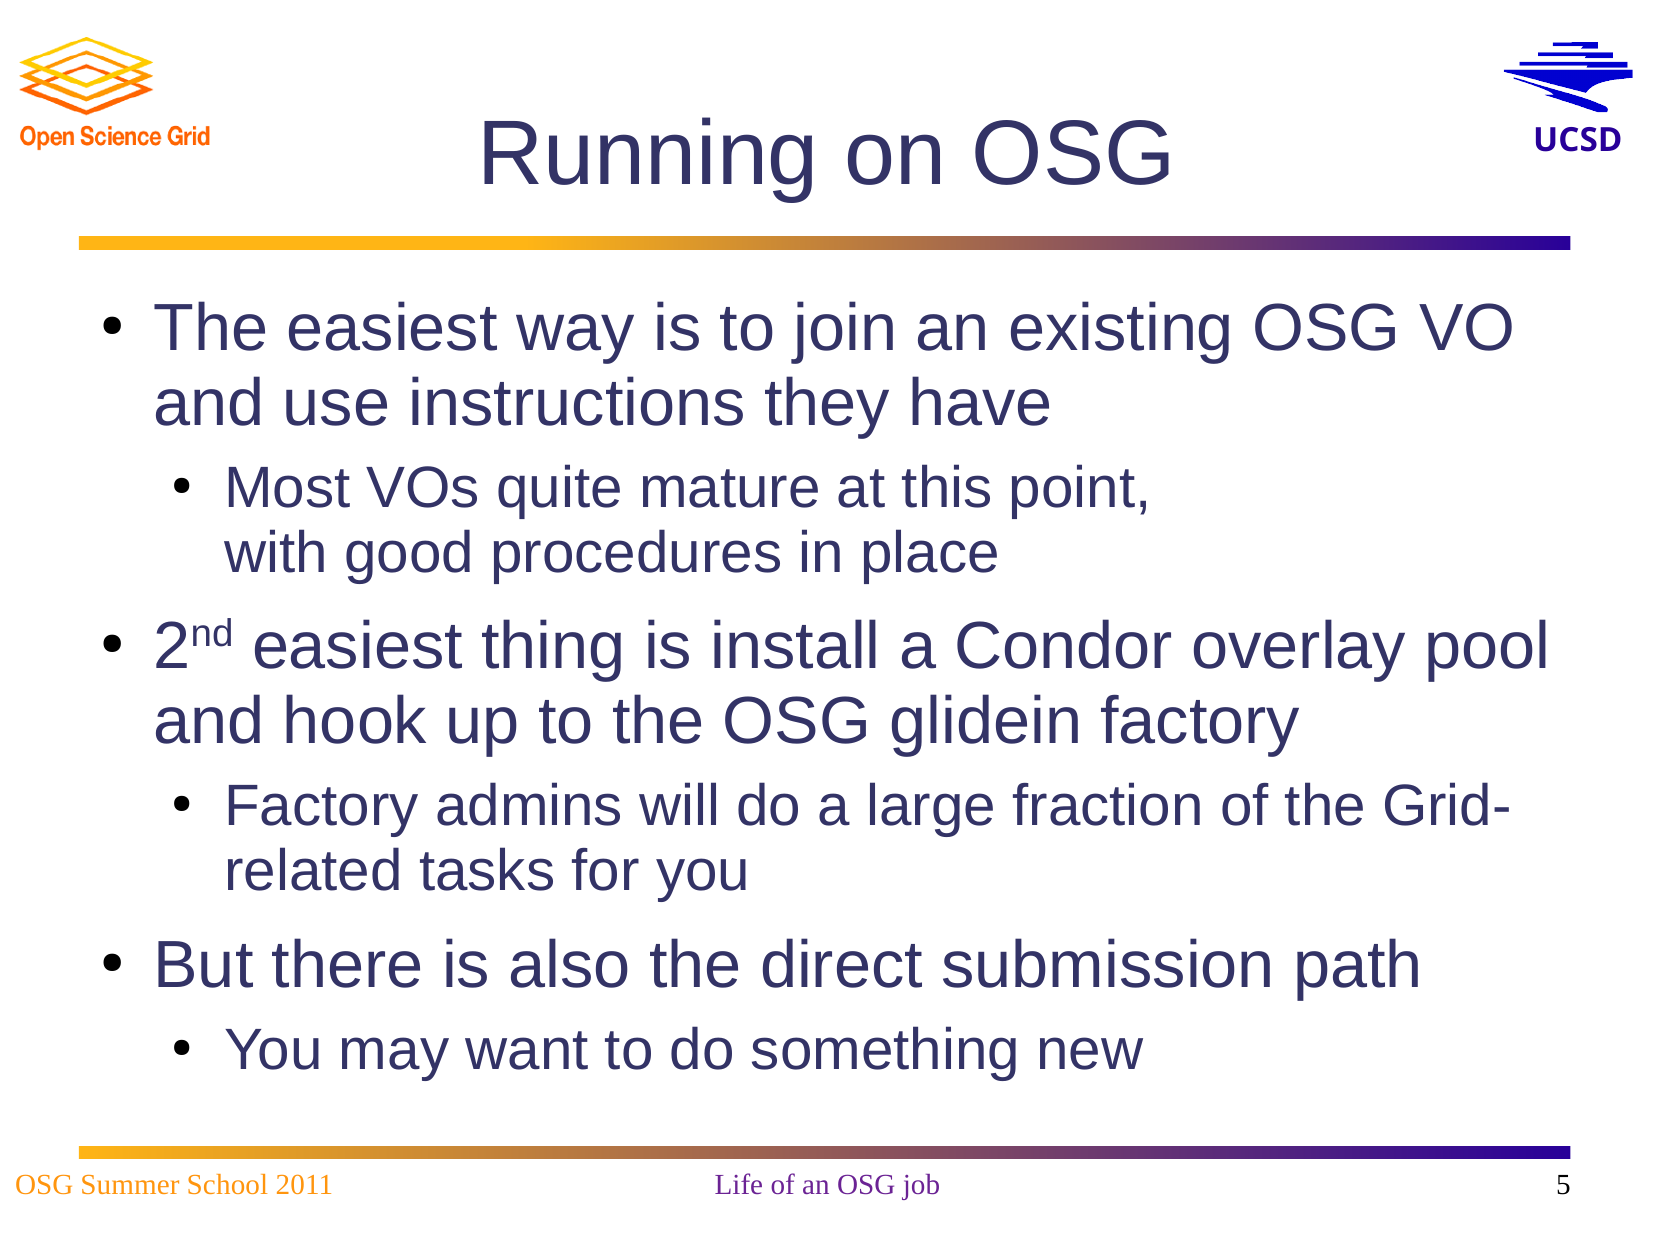

# Running on OSG
The easiest way is to join an existing OSG VO and use instructions they have
Most VOs quite mature at this point,
with good procedures in place
2nd easiest thing is install a Condor overlay pool and hook up to the OSG glidein factory
Factory admins will do a large fraction of the Grid-related tasks for you
But there is also the direct submission path
You may want to do something new
OSG Summer School 2011
Life of an OSG job
5